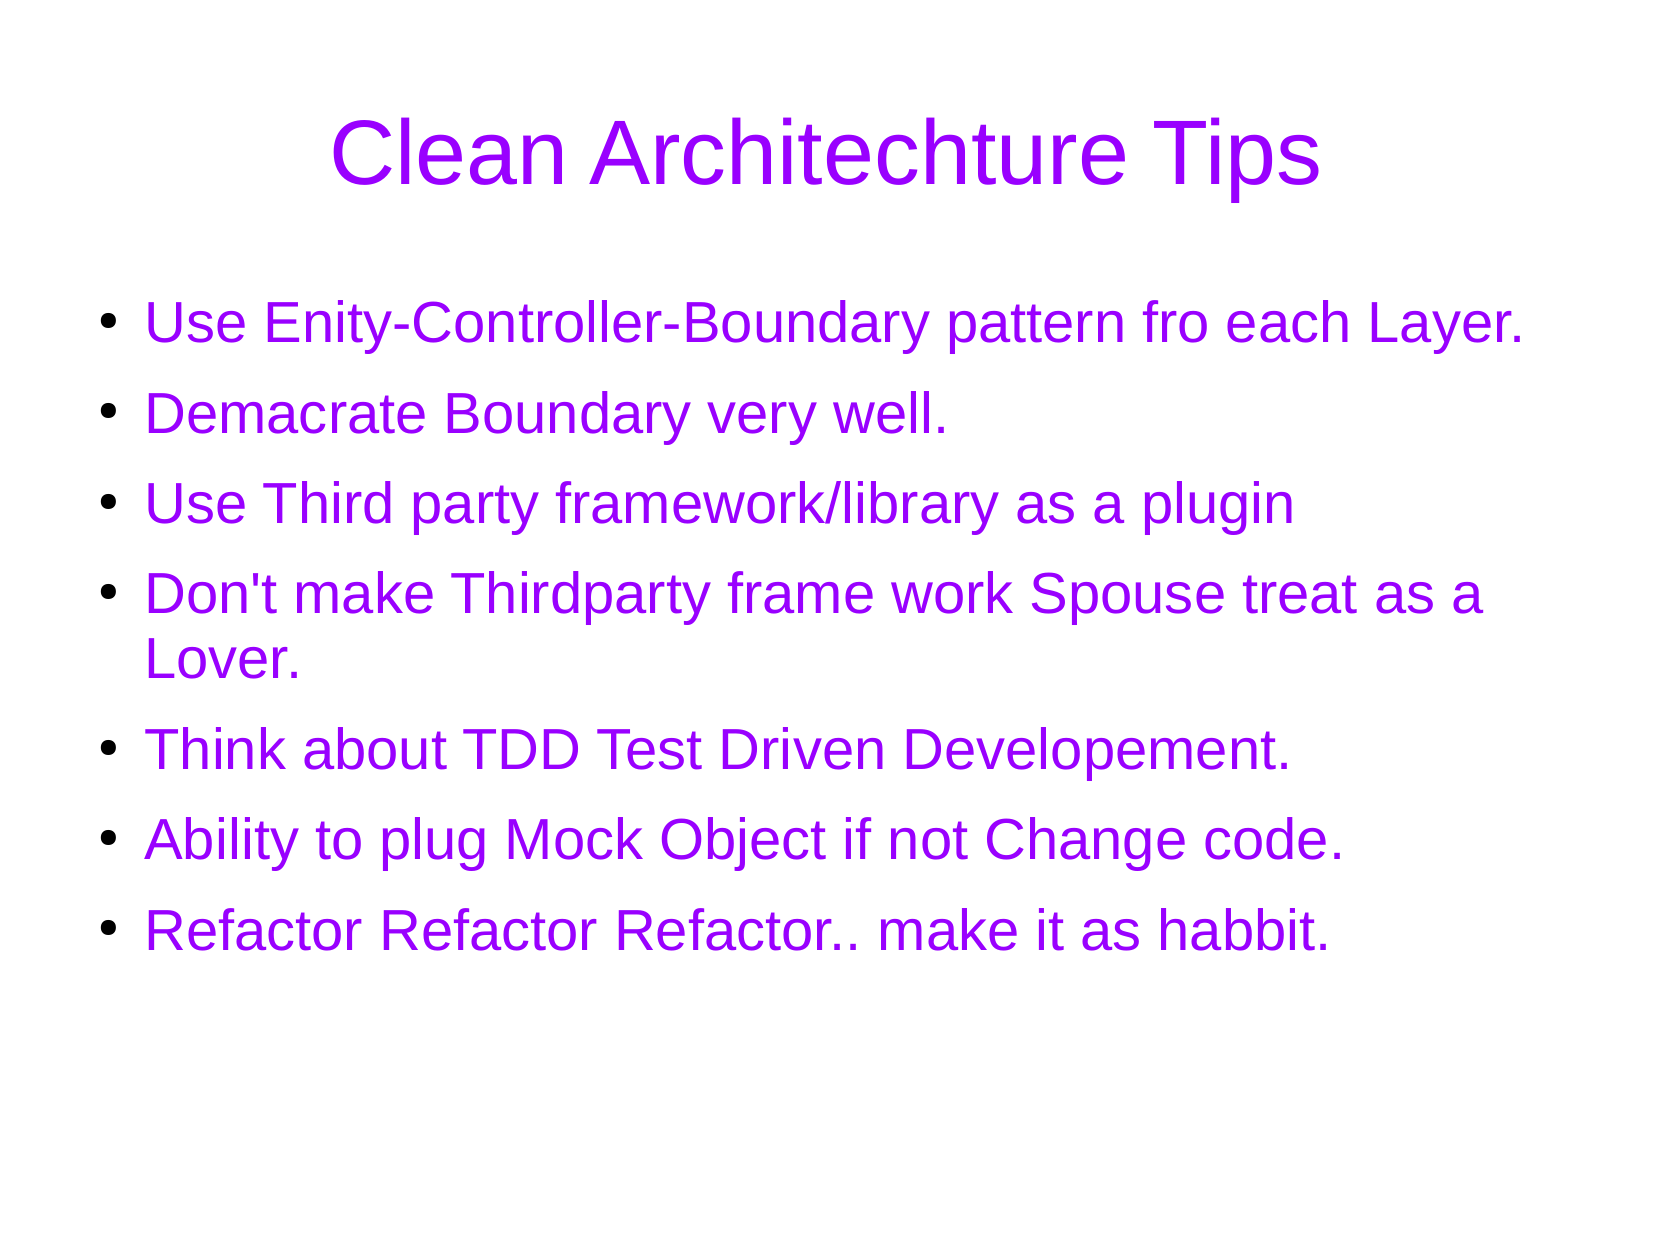

# Clean Architechture Tips
Use Enity-Controller-Boundary pattern fro each Layer.
Demacrate Boundary very well.
Use Third party framework/library as a plugin
Don't make Thirdparty frame work Spouse treat as a Lover.
Think about TDD Test Driven Developement.
Ability to plug Mock Object if not Change code.
Refactor Refactor Refactor.. make it as habbit.